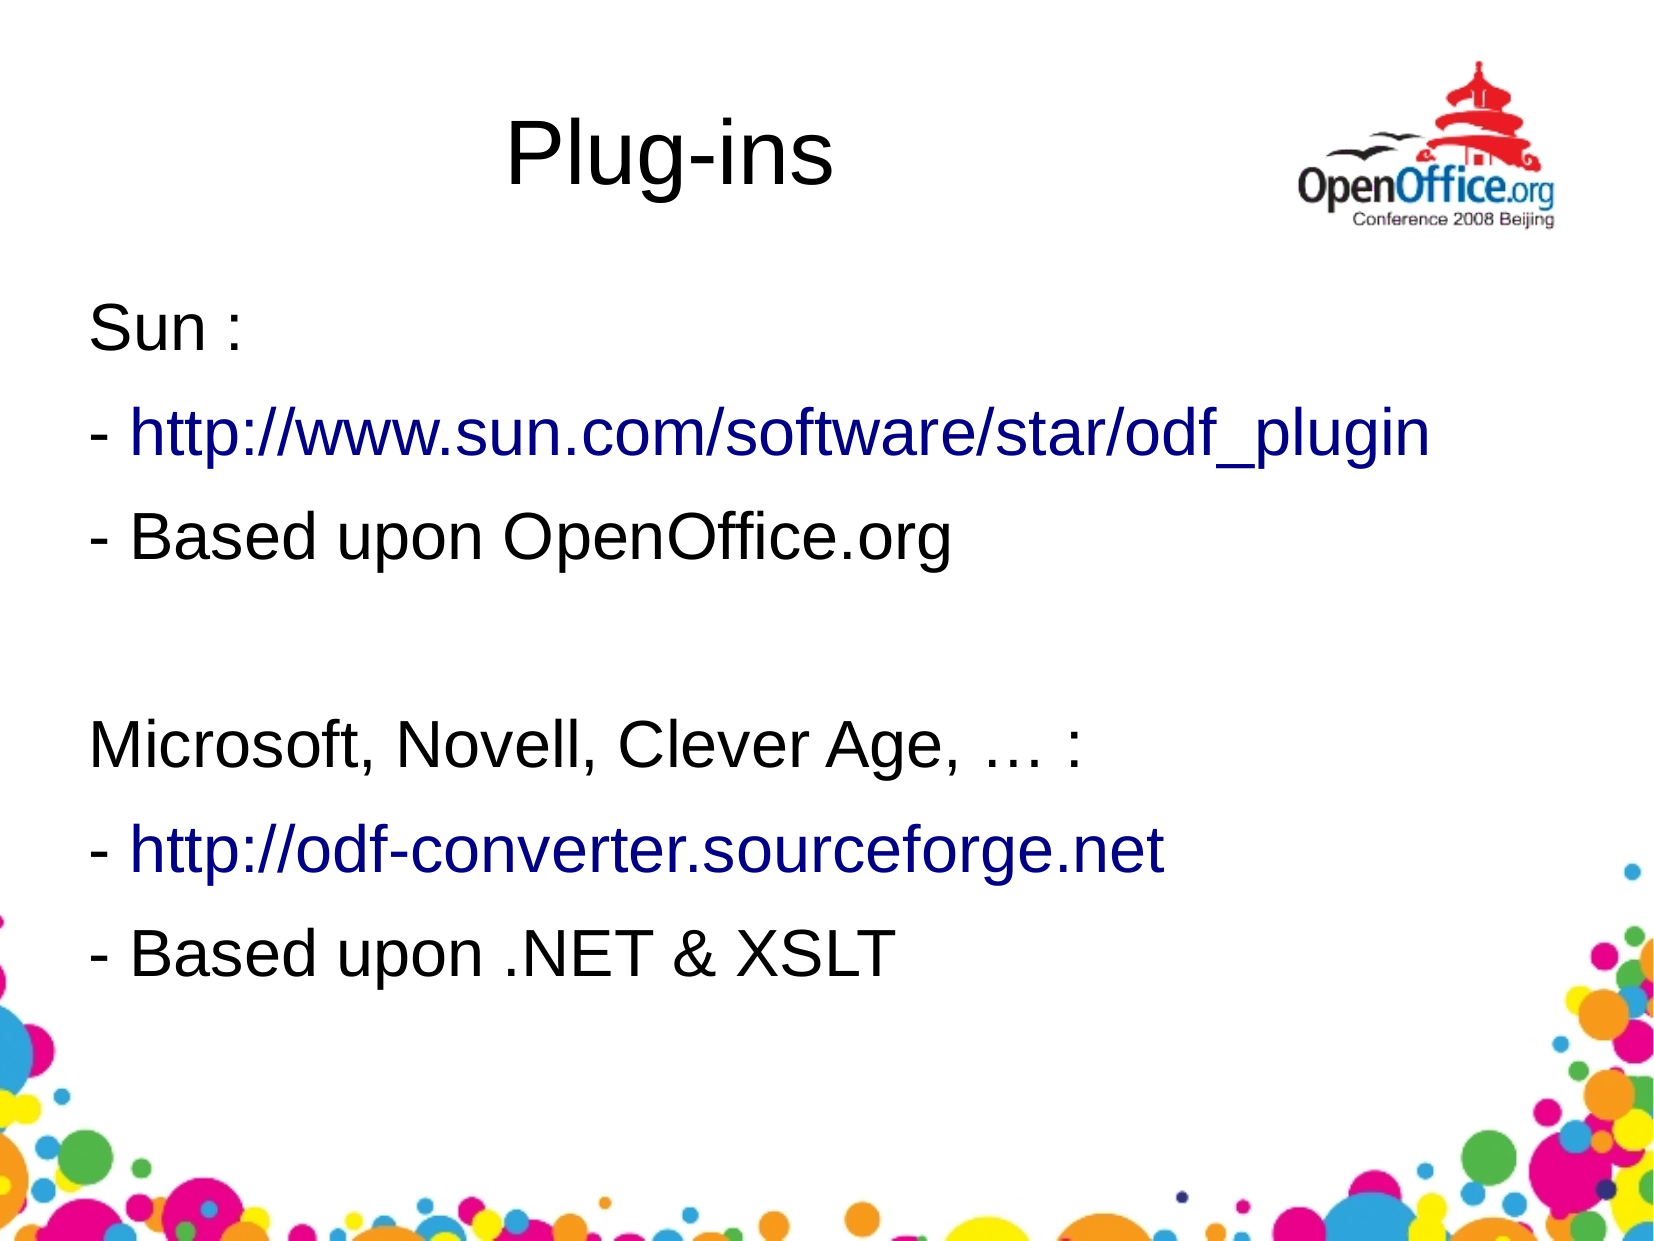

# Plug-ins
Sun :
- http://www.sun.com/software/star/odf_plugin
- Based upon OpenOffice.org
Microsoft, Novell, Clever Age, … :
- http://odf-converter.sourceforge.net
- Based upon .NET & XSLT